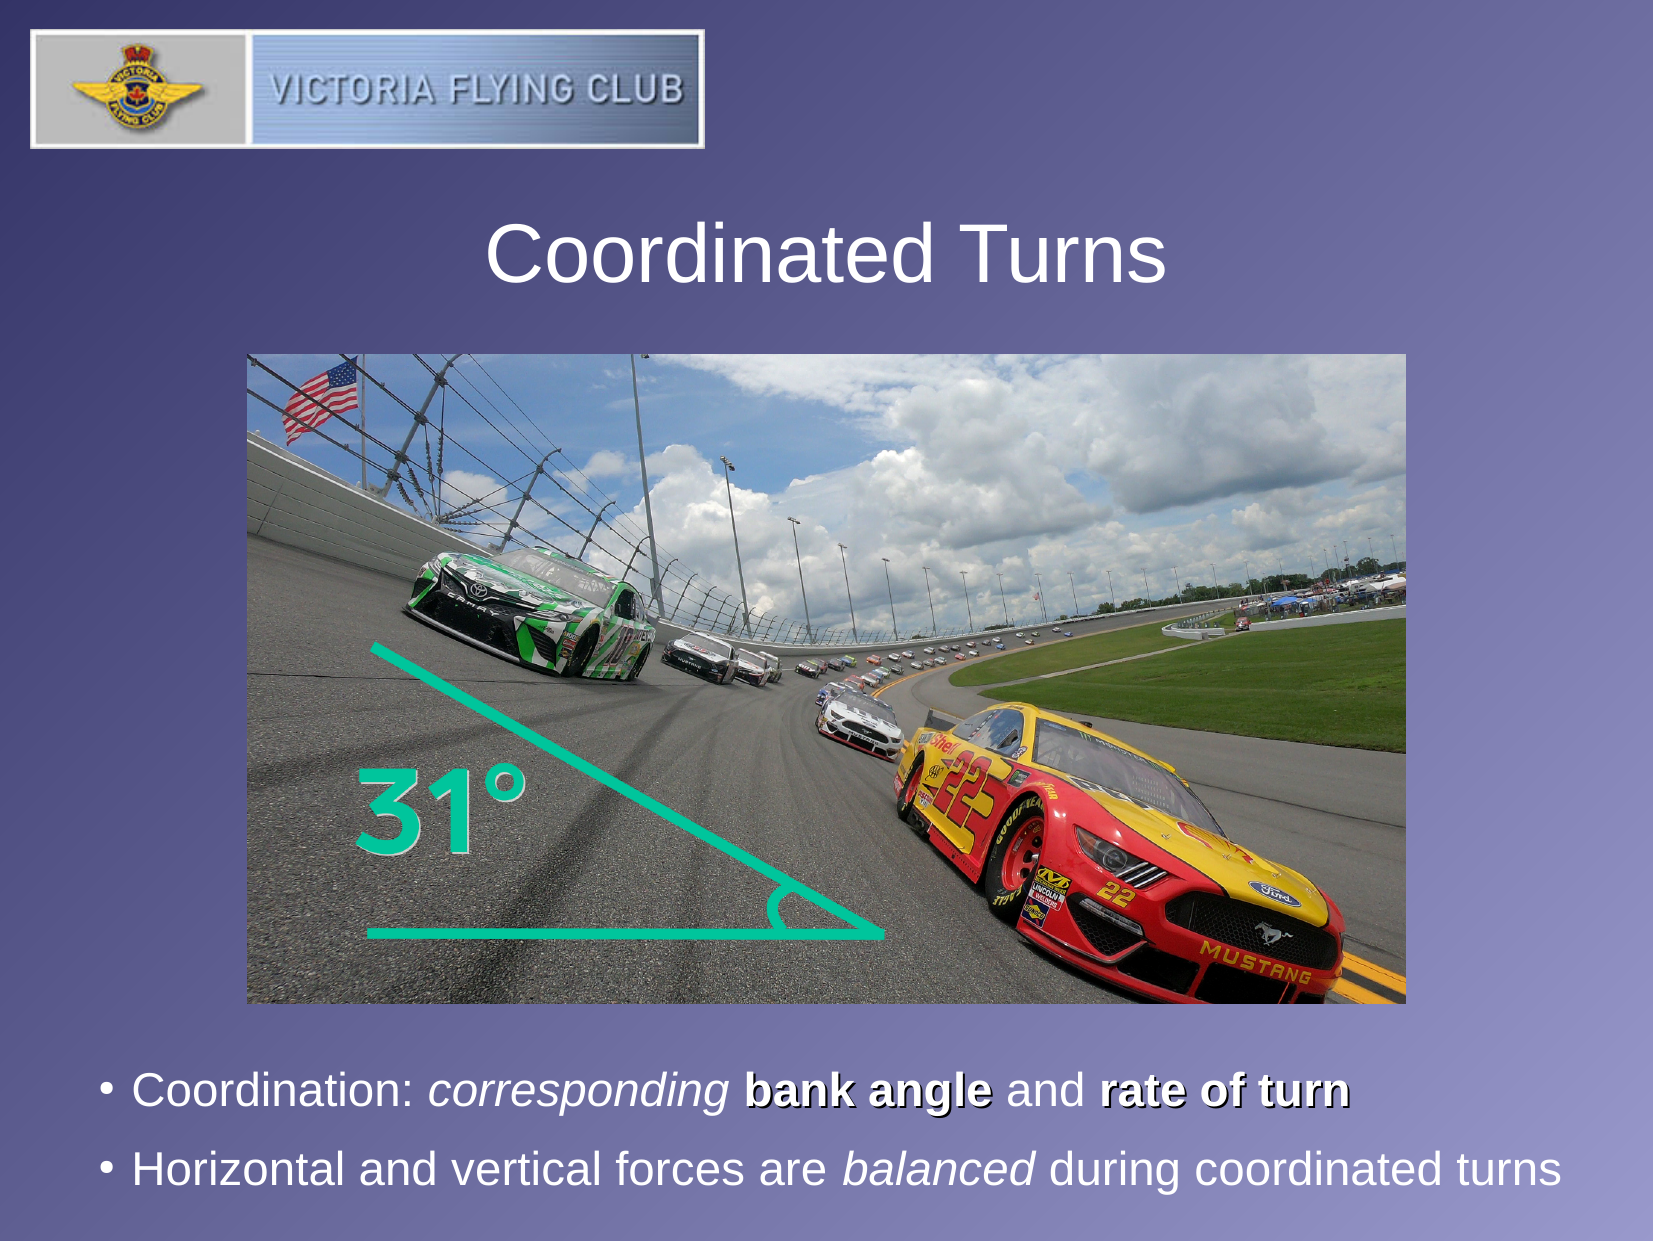

# Coordinated Turns
Coordination: corresponding bank angle and rate of turn
Horizontal and vertical forces are balanced during coordinated turns